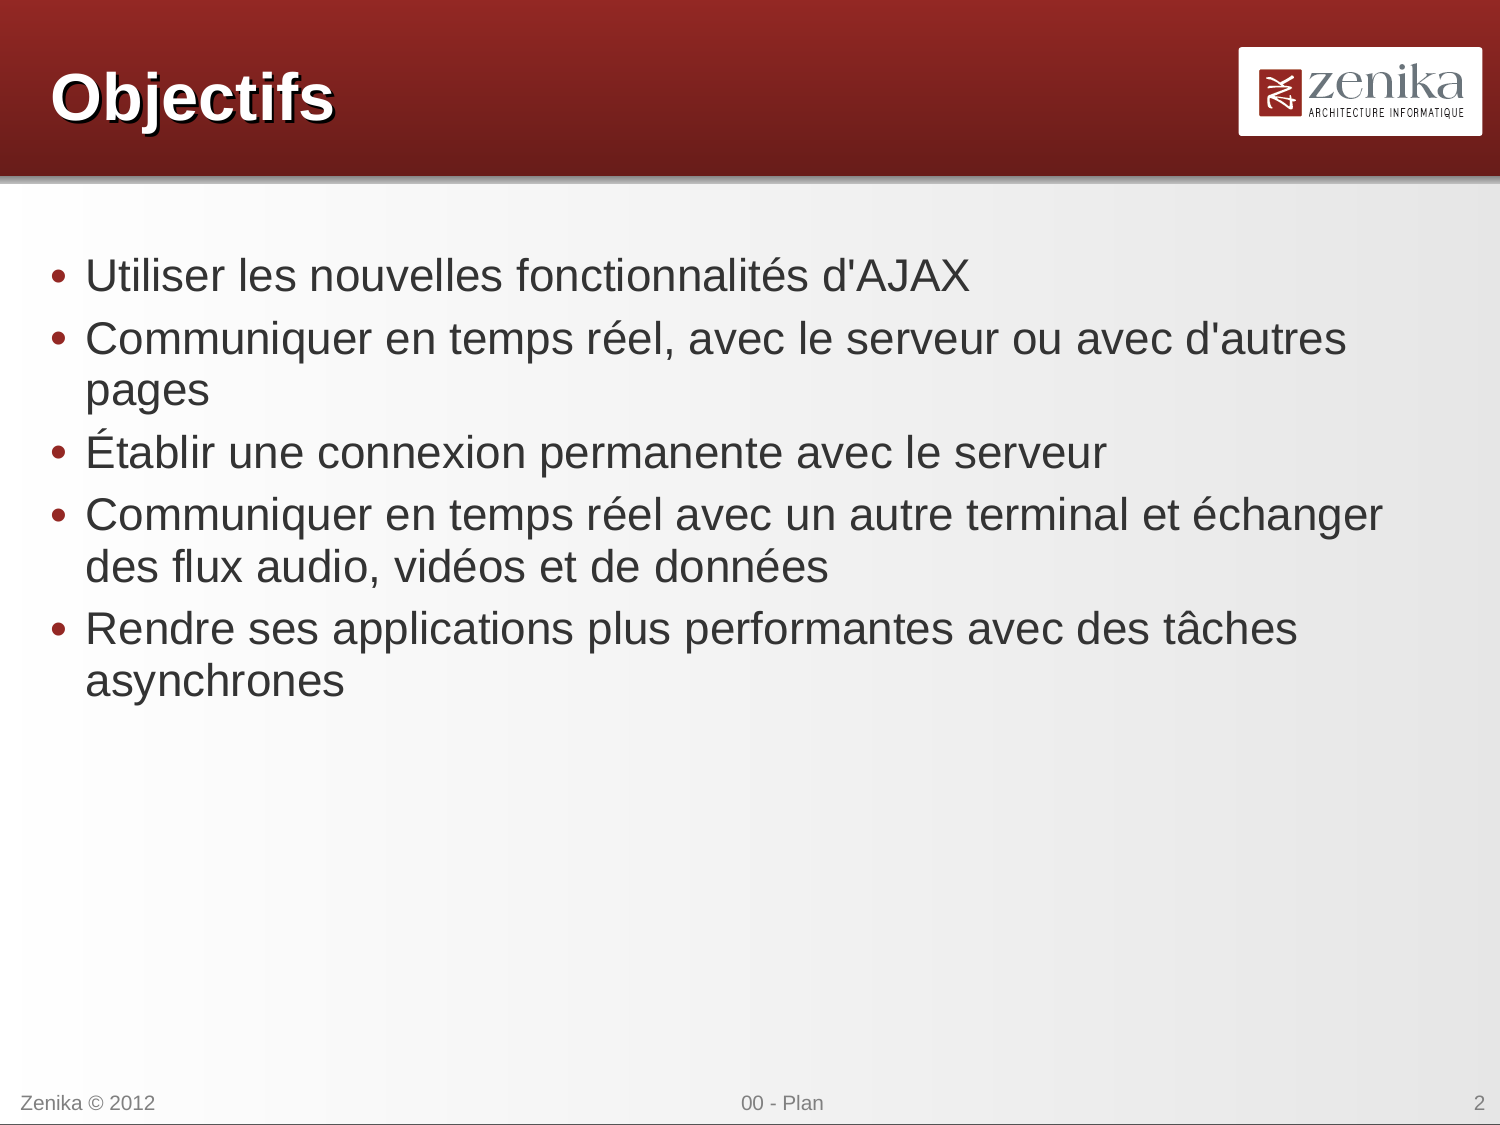

# Objectifs
Utiliser les nouvelles fonctionnalités d'AJAX
Communiquer en temps réel, avec le serveur ou avec d'autres pages
Établir une connexion permanente avec le serveur
Communiquer en temps réel avec un autre terminal et échanger des flux audio, vidéos et de données
Rendre ses applications plus performantes avec des tâches asynchrones